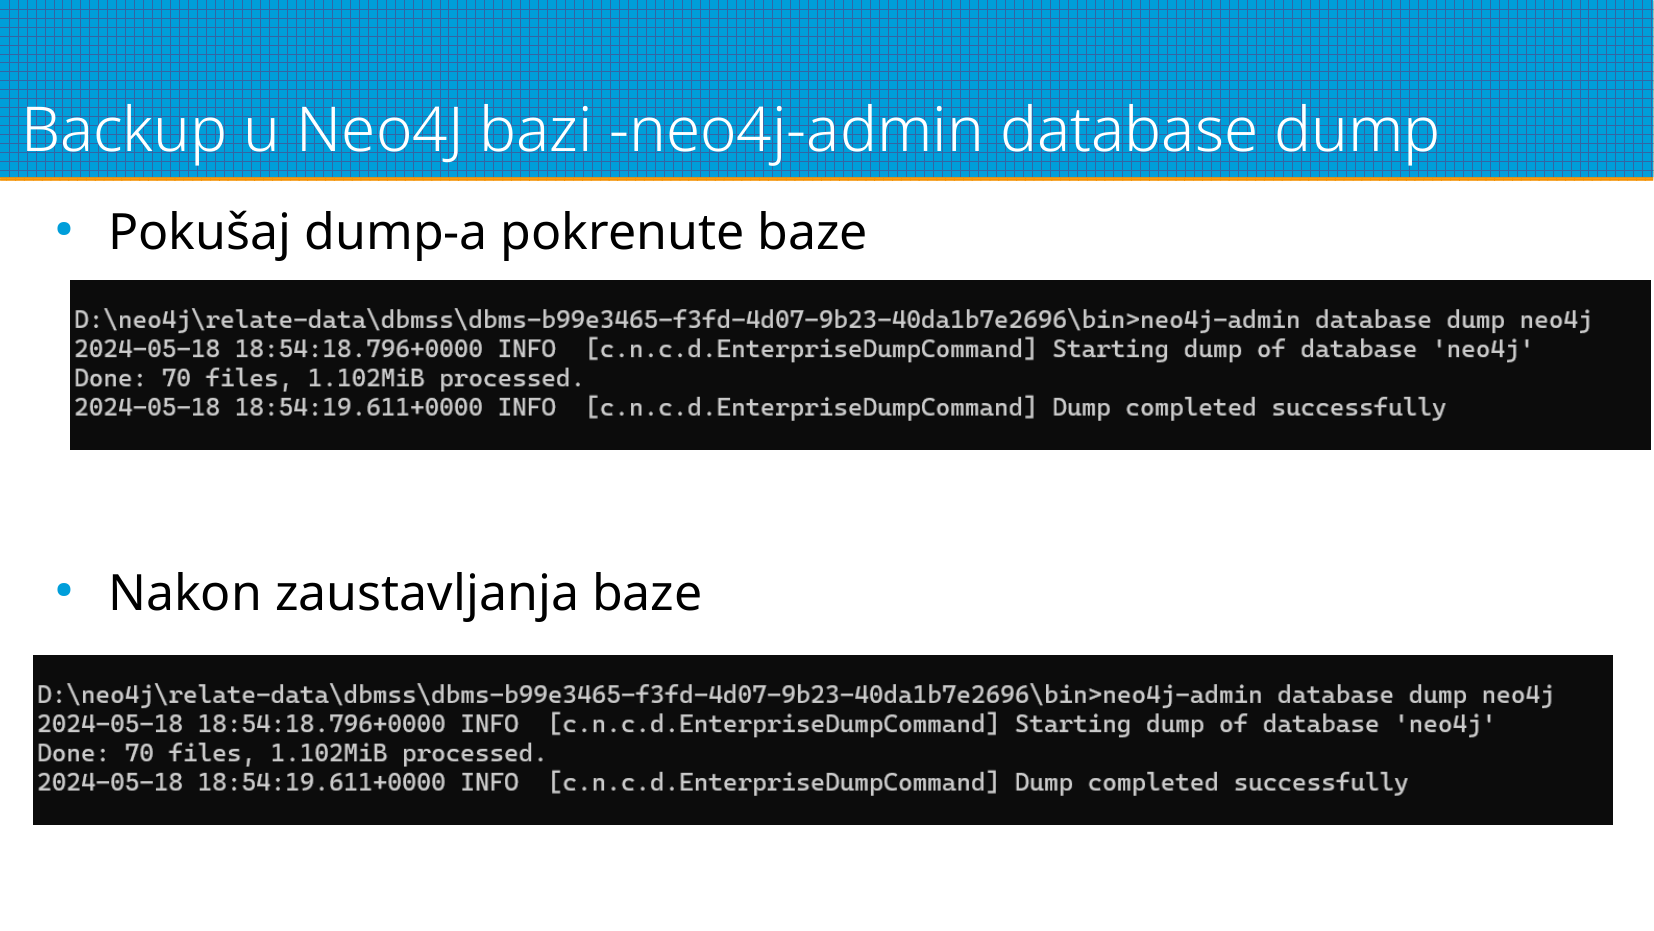

# Backup u Neo4J bazi -neo4j-admin database dump
Pokušaj dump-a pokrenute baze
Nakon zaustavljanja baze